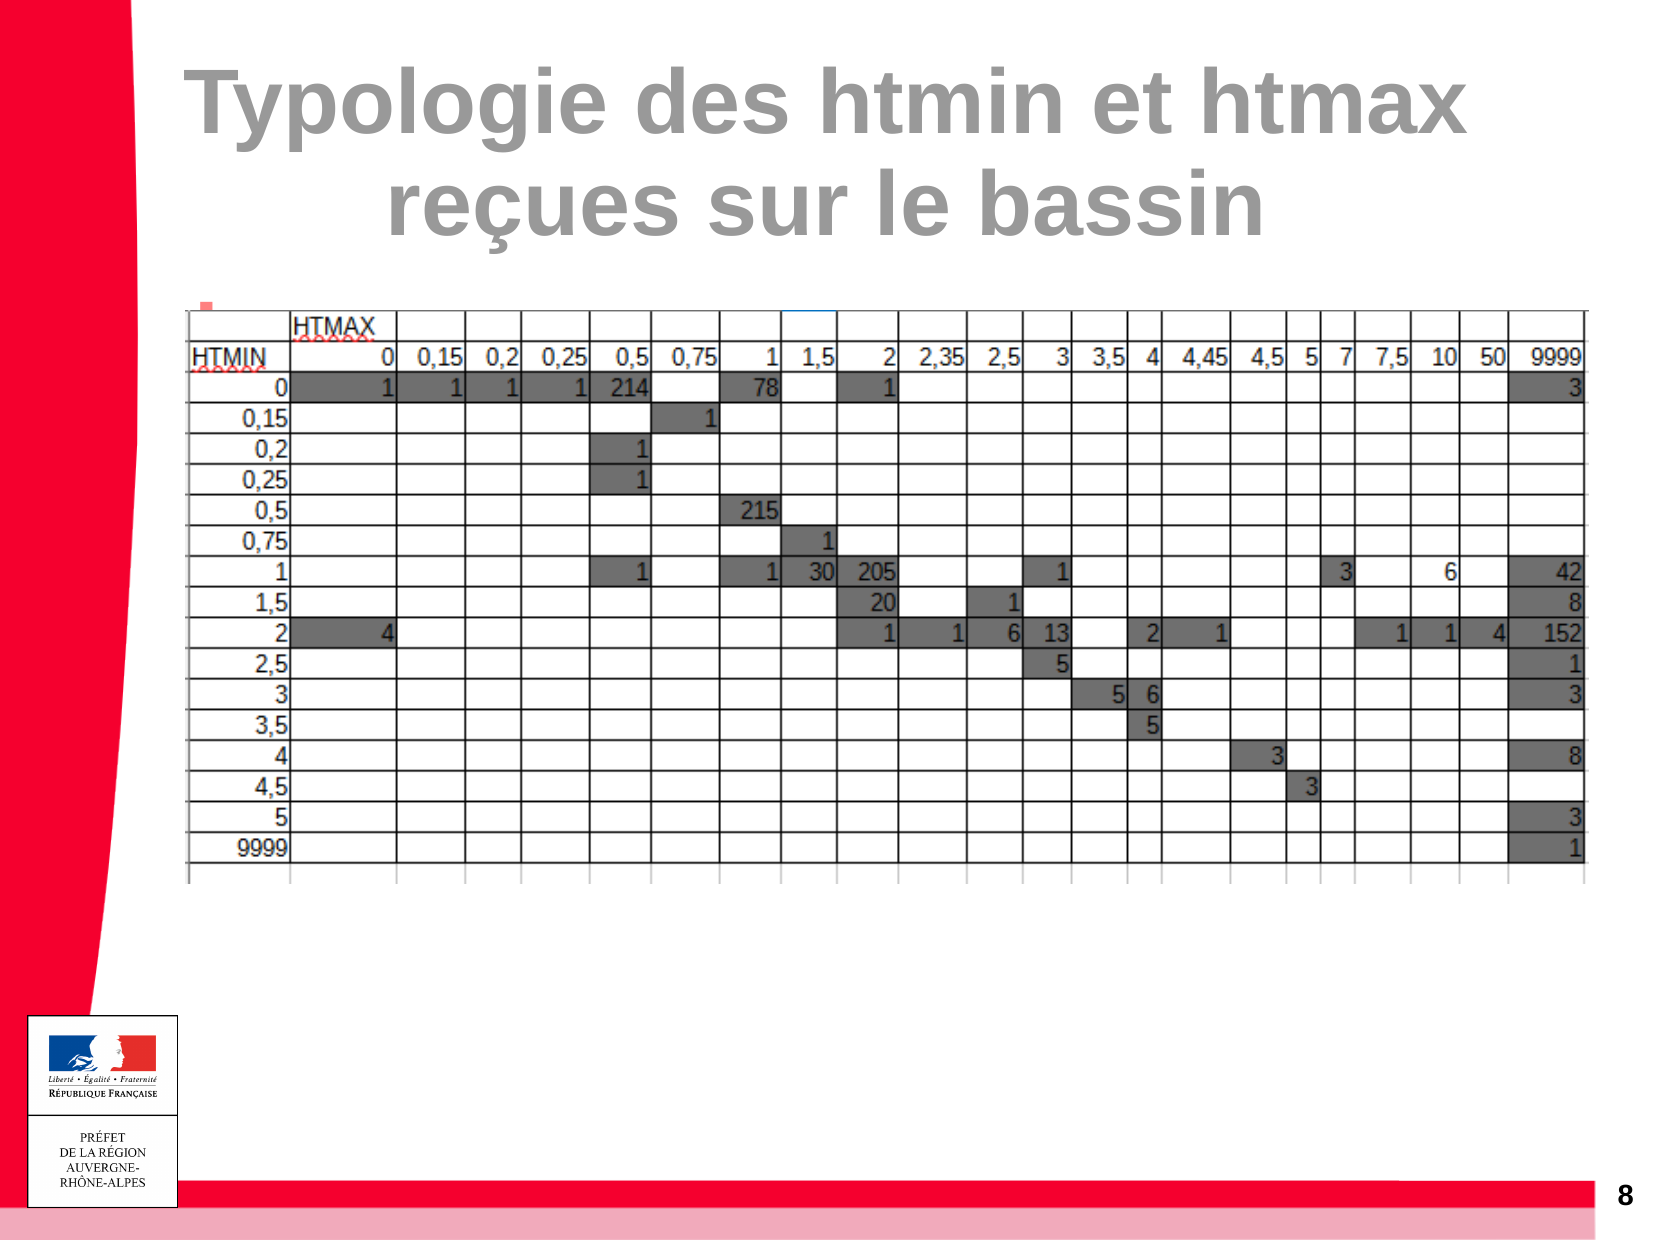

# Typologie des htmin et htmax reçues sur le bassin
8